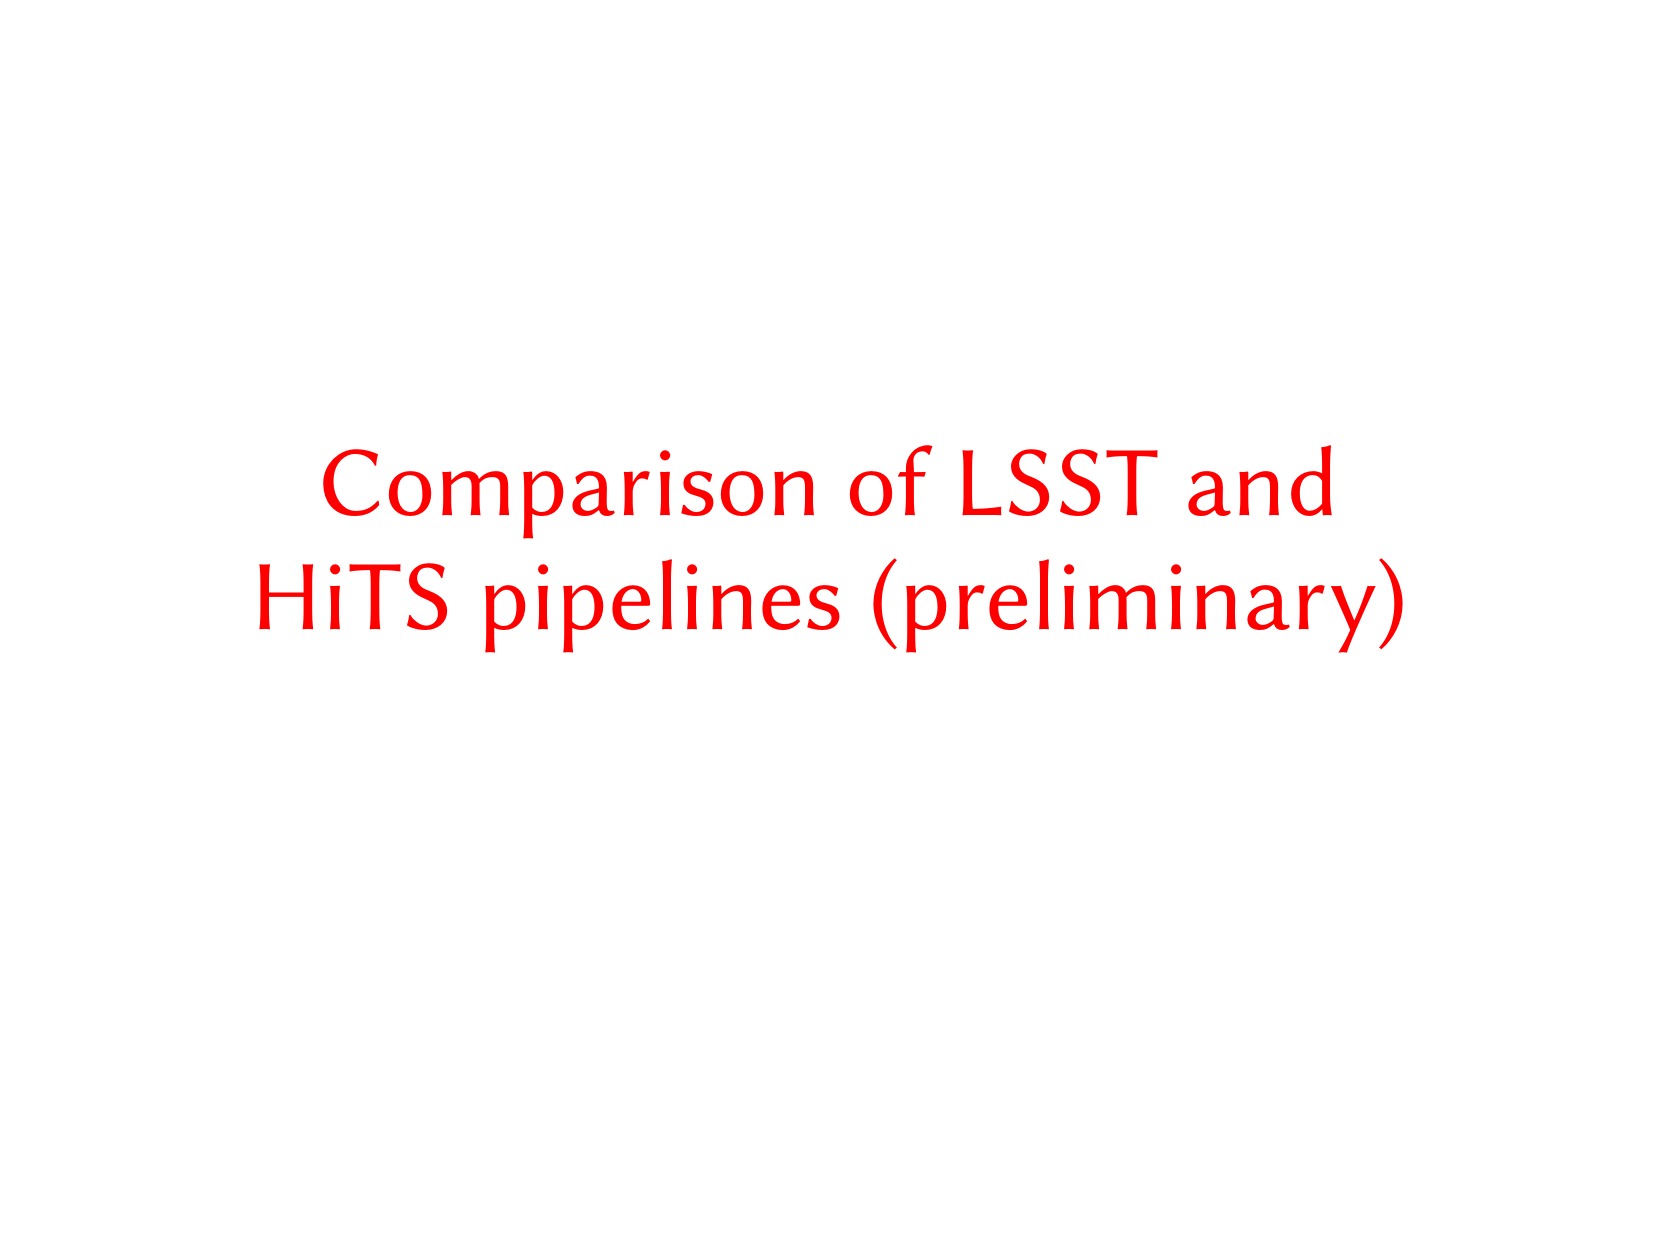

Comparison of LSST and HiTS pipelines (preliminary)